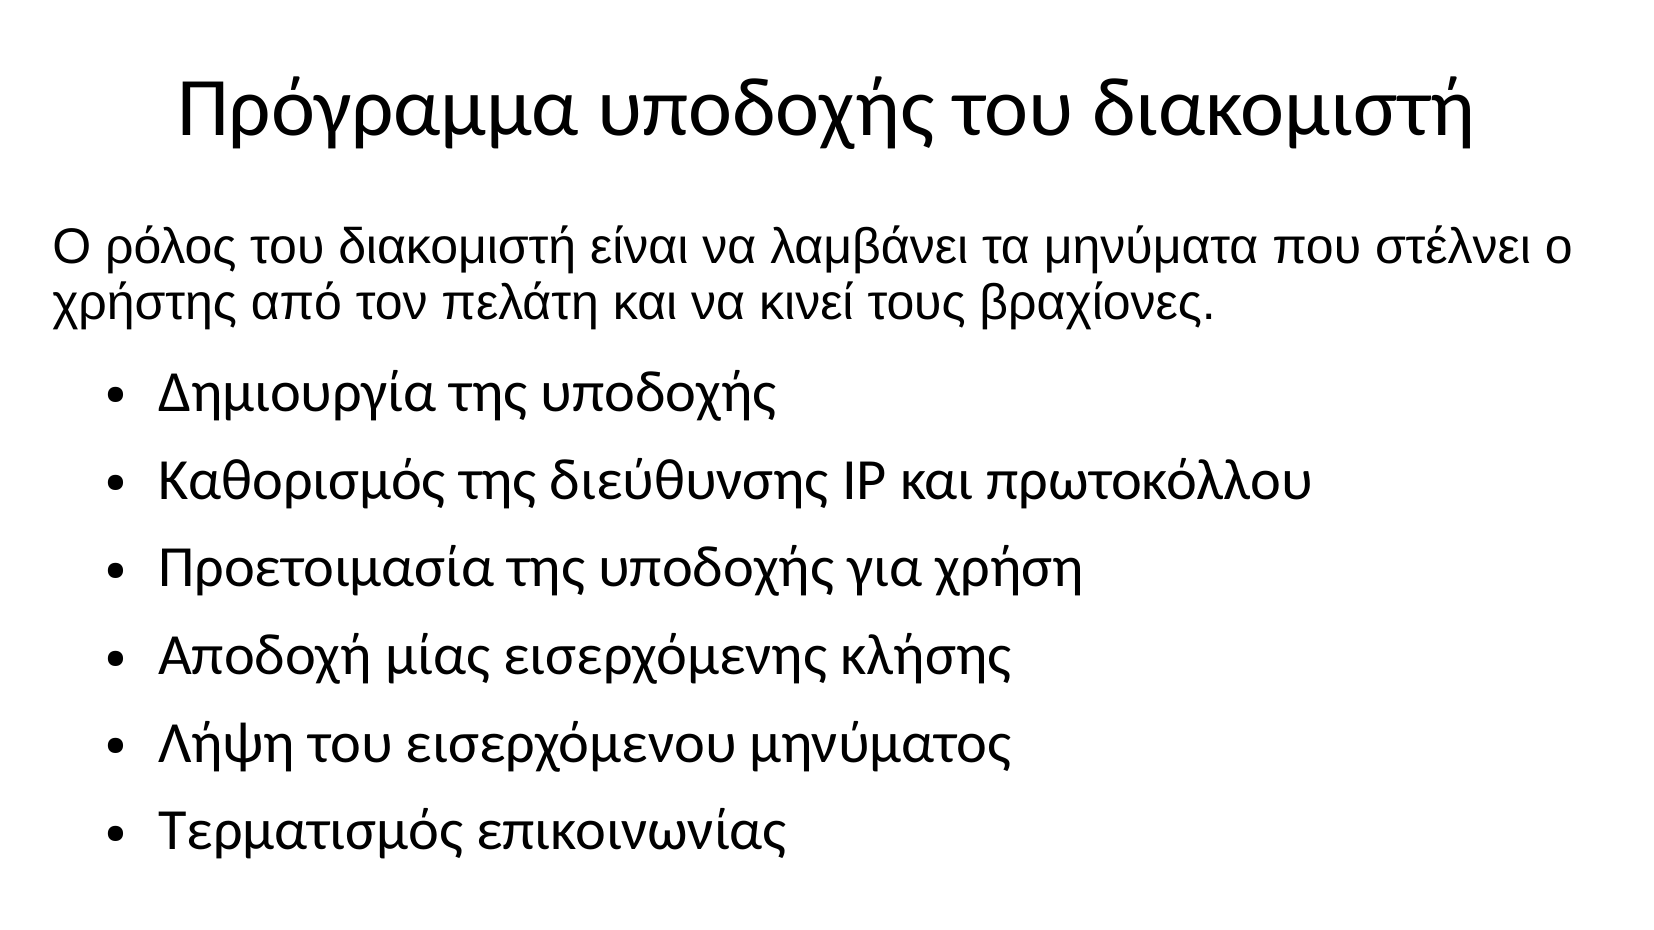

# Πρόγραμμα υποδοχής του διακομιστή
Ο ρόλος του διακομιστή είναι να λαμβάνει τα μηνύματα που στέλνει ο χρήστης από τον πελάτη και να κινεί τους βραχίονες.
Δημιουργία της υποδοχής
Καθορισμός της διεύθυνσης IP και πρωτοκόλλου
Προετοιμασία της υποδοχής για χρήση
Αποδοχή μίας εισερχόμενης κλήσης
Λήψη του εισερχόμενου μηνύματος
Τερματισμός επικοινωνίας